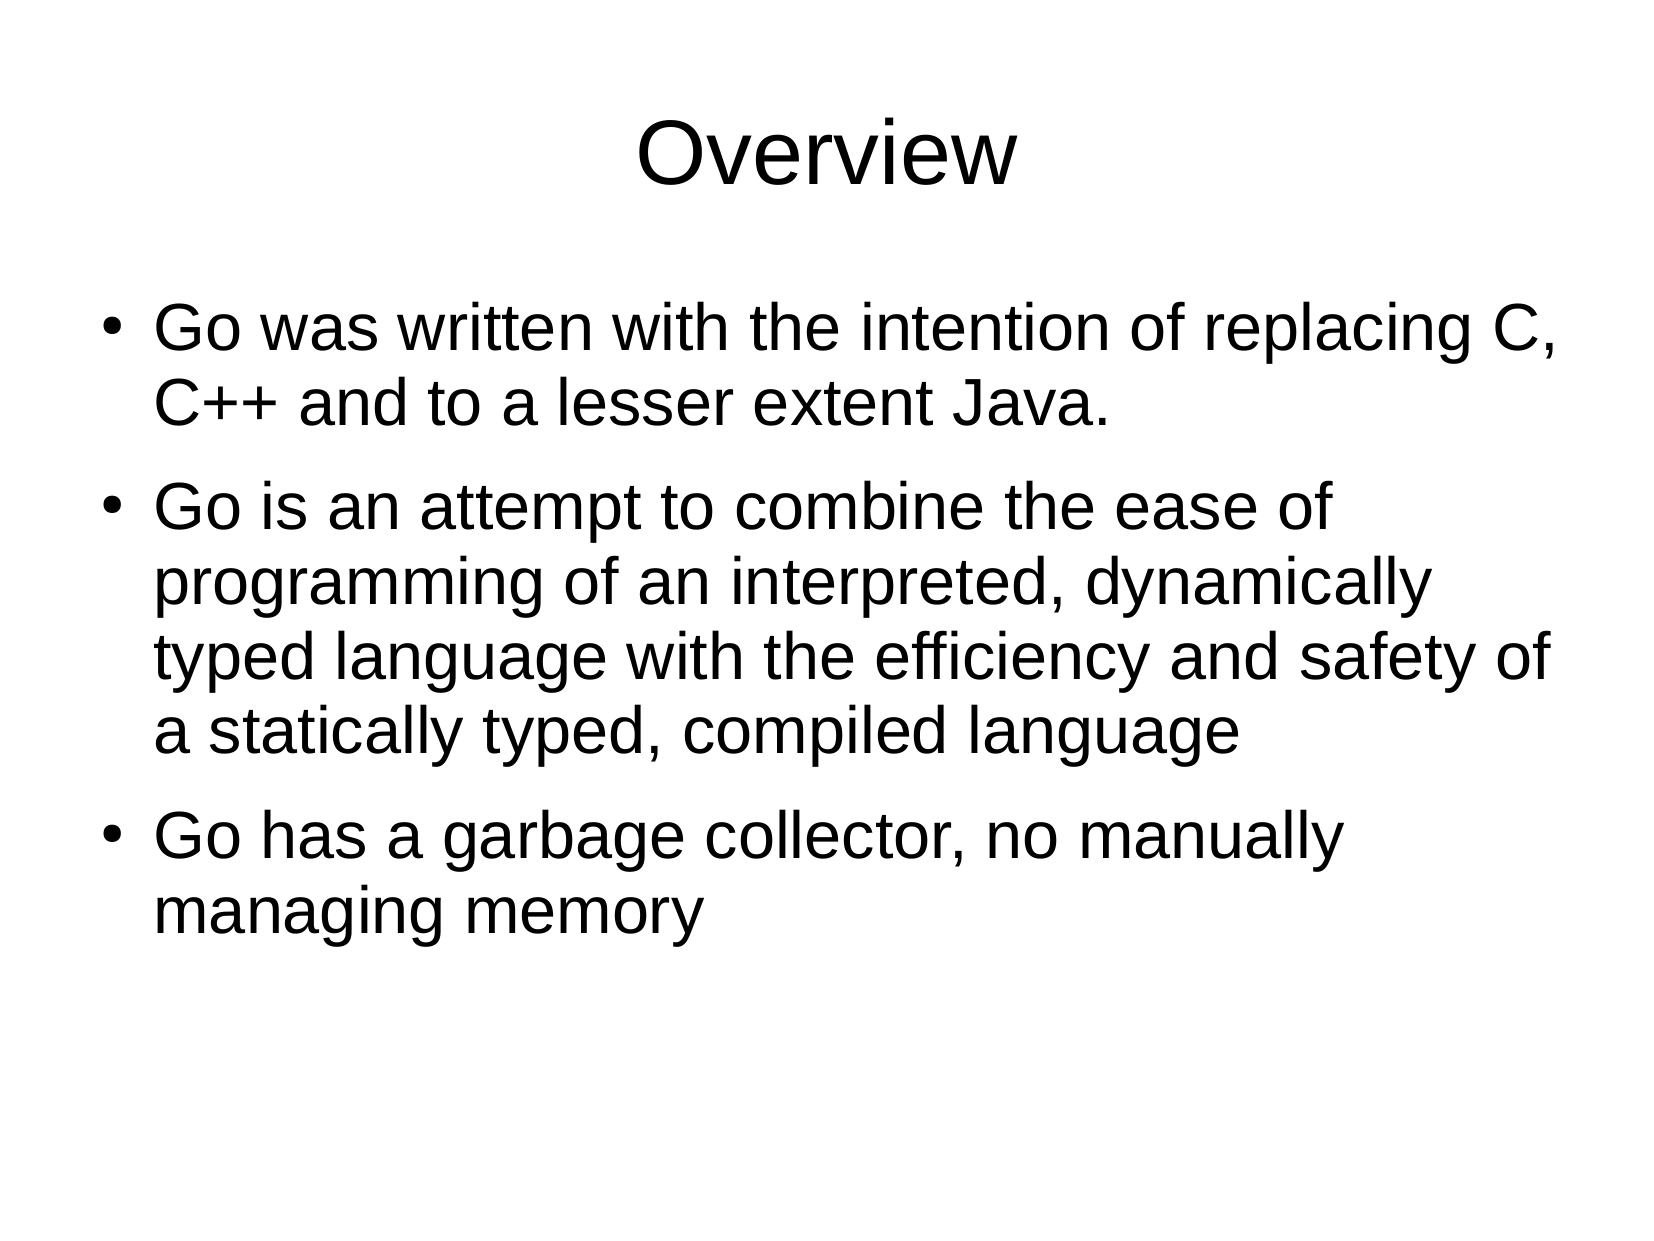

# Overview
Go was written with the intention of replacing C, C++ and to a lesser extent Java.
Go is an attempt to combine the ease of programming of an interpreted, dynamically typed language with the efficiency and safety of a statically typed, compiled language
Go has a garbage collector, no manually managing memory